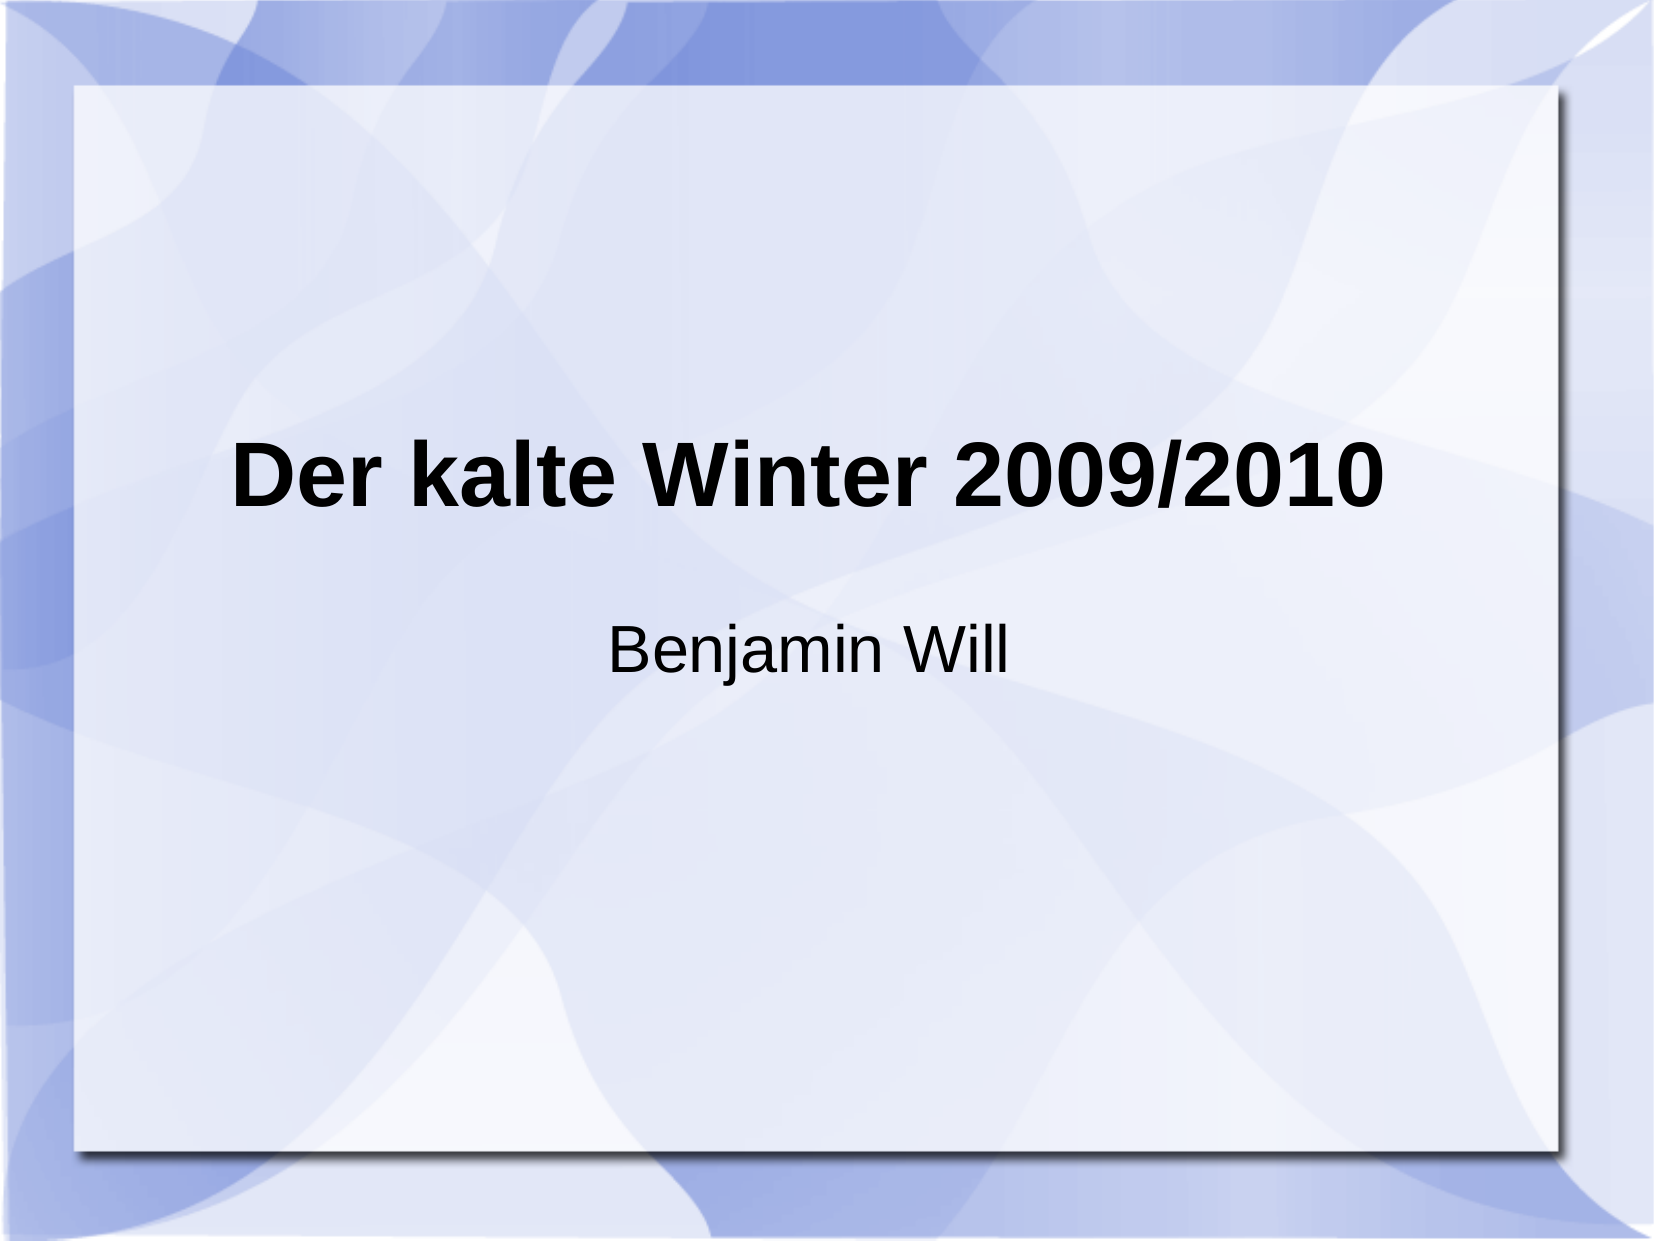

Benjamin Will
# Der kalte Winter 2009/2010